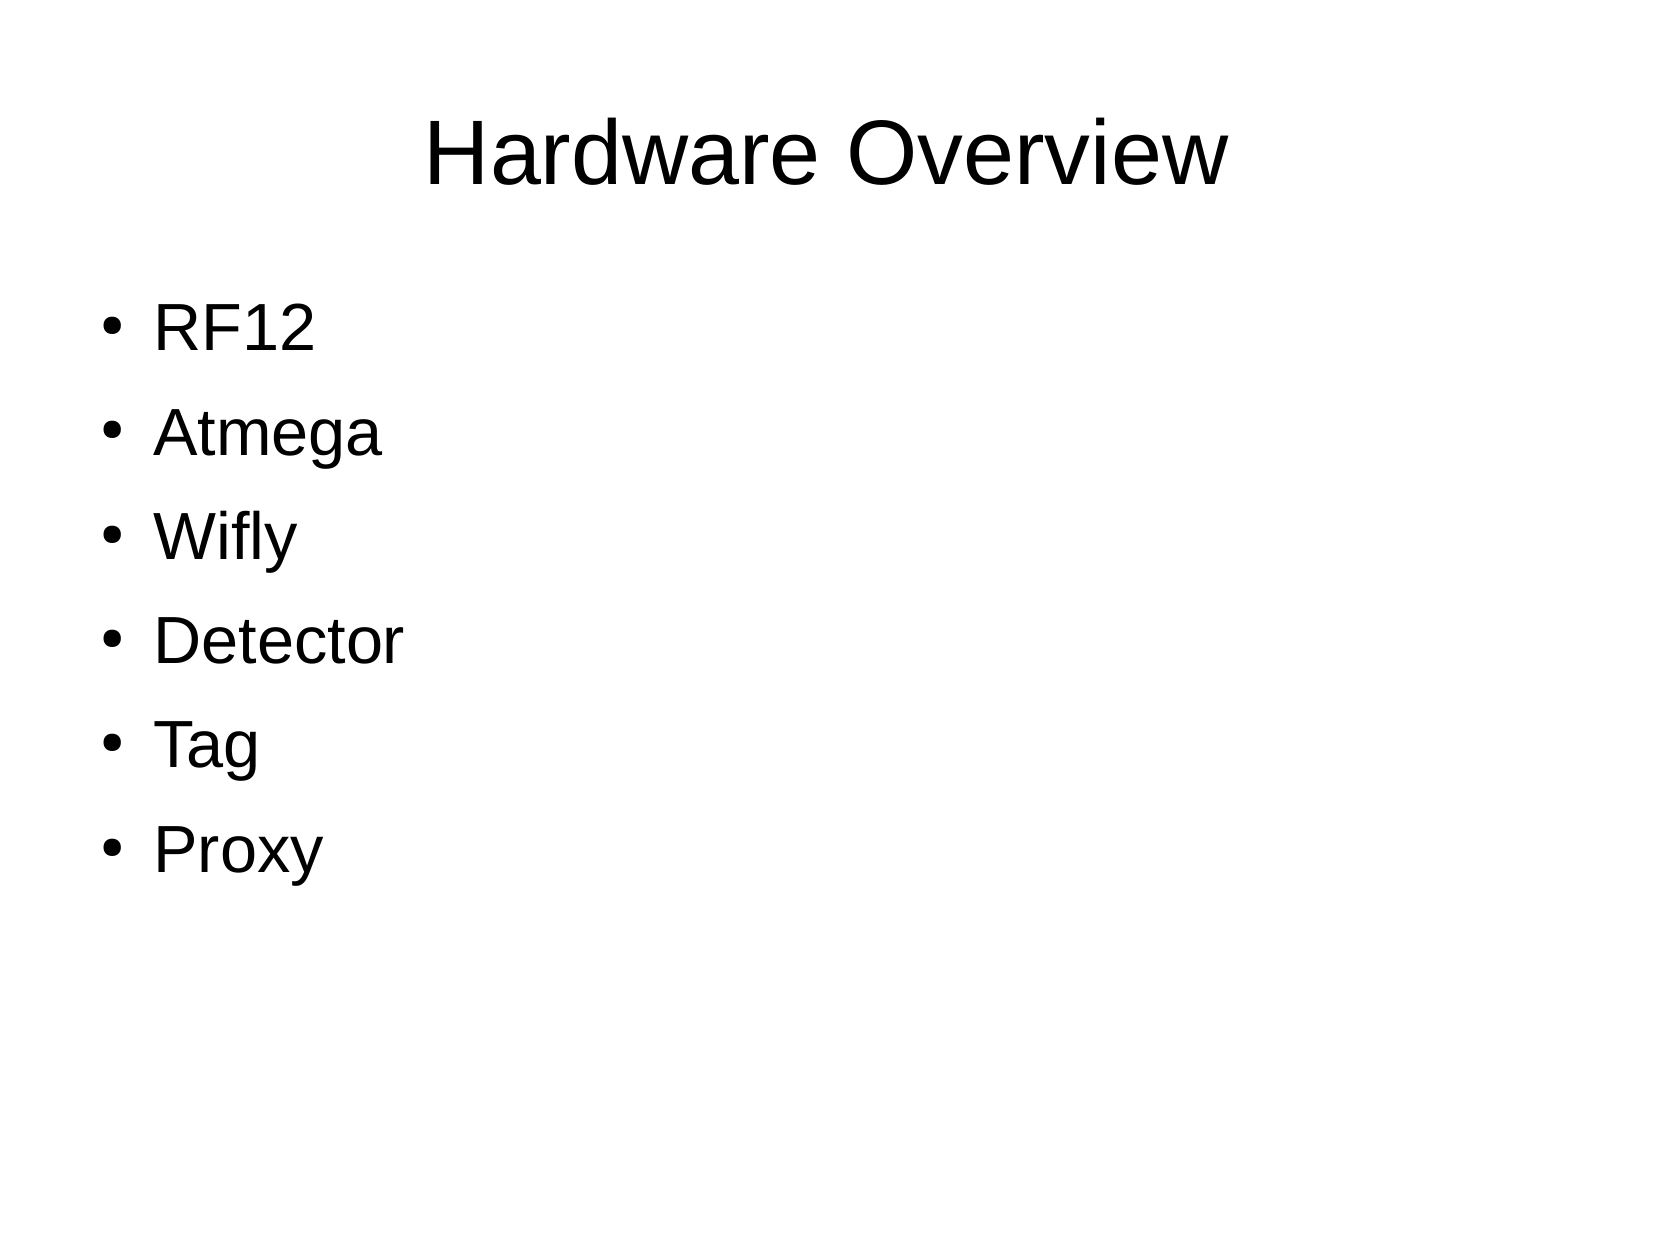

# Hardware Overview
RF12
Atmega
Wifly
Detector
Tag
Proxy